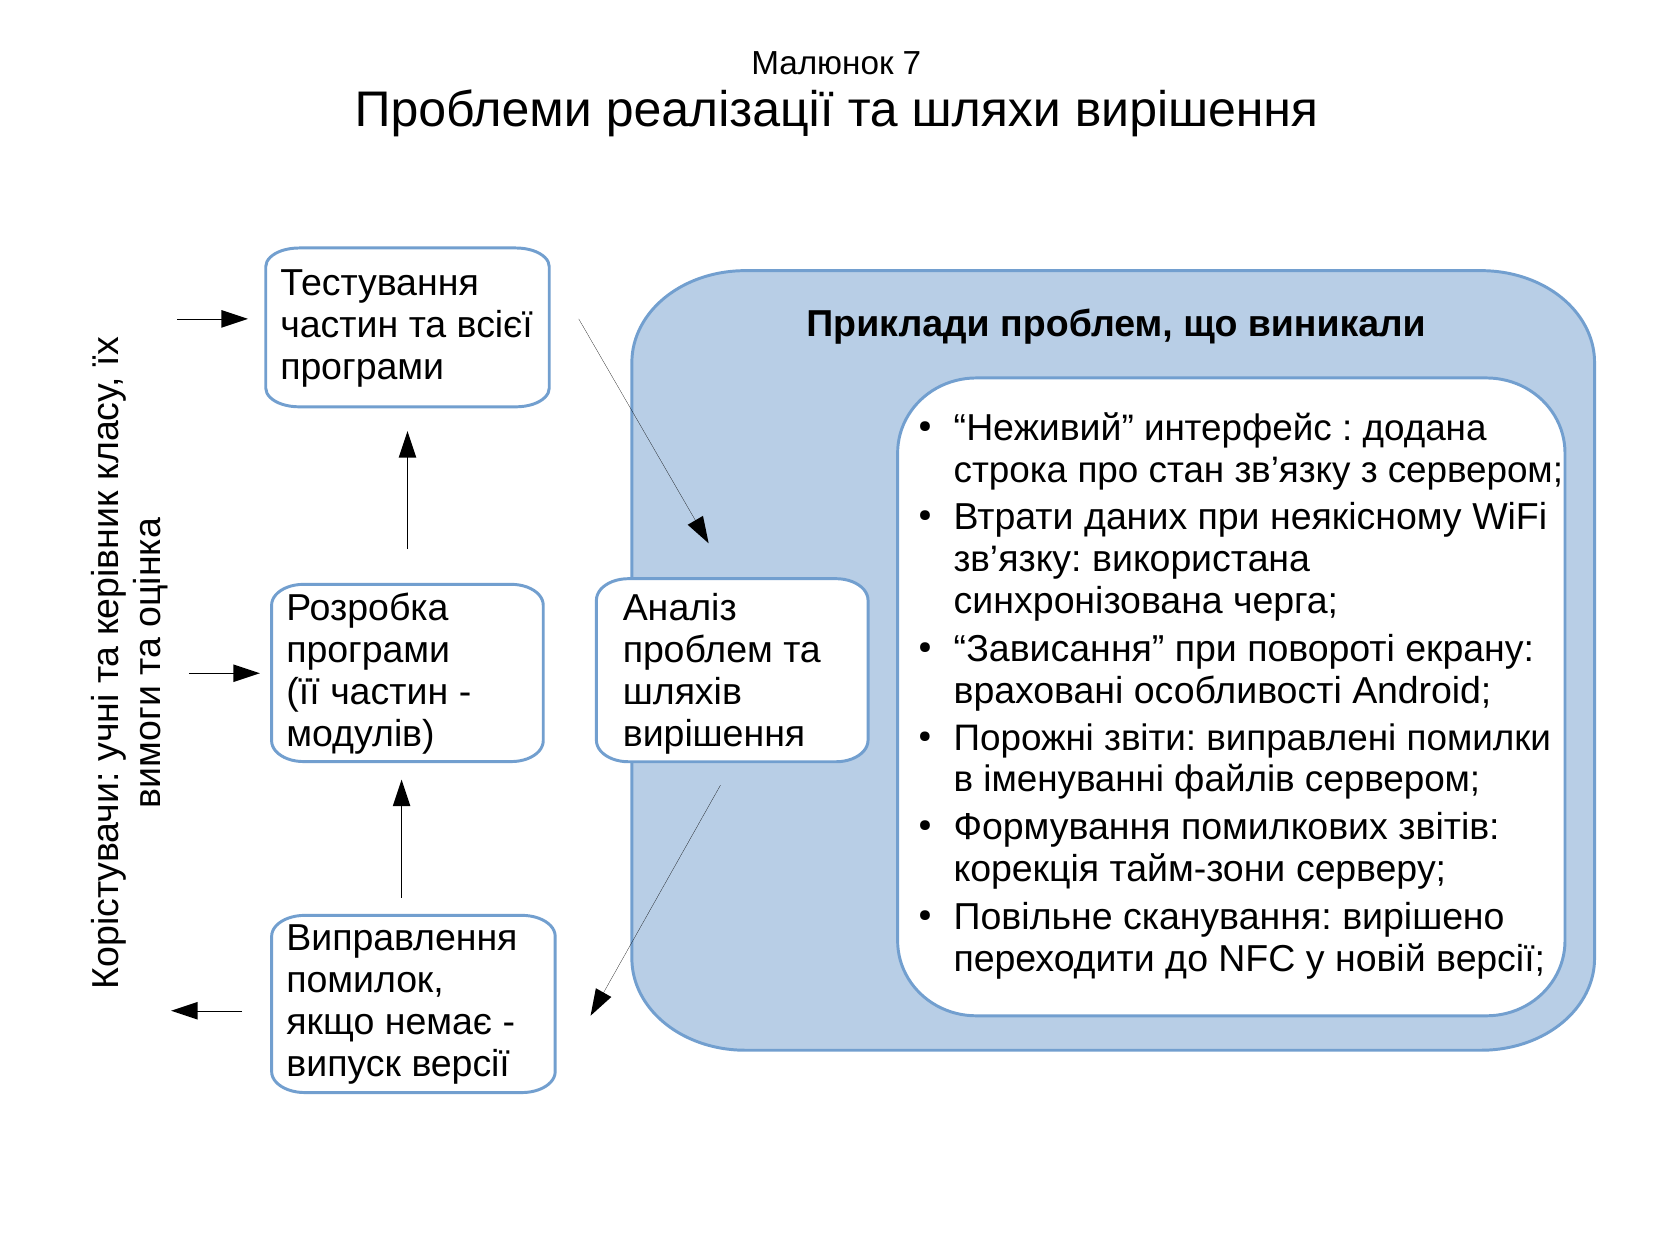

Малюнок 7
Проблеми реалізації та шляхи вирішення
Тестування частин та всієї програми
Приклади проблем, що виникали
“Неживий” интерфейс : додана строка про стан зв’язку з сервером;
Втрати даних при неякісному WiFi зв’язку: використана синхронізована черга;
“Зависання” при повороті екрану: враховані особливості Android;
Порожні звіти: виправлені помилки в іменуванні файлів сервером;
Формування помилкових звітів: корекція тайм-зони серверу;
Повільне сканування: вирішено переходити до NFC у новій версії;
Розробка програми
(її частин - модулів)
Аналіз проблем та шляхів вирішення
Корістувачи: учні та керівник класу, їх вимоги та оцінка
Виправлення помилок, якщо немає - випуск версії